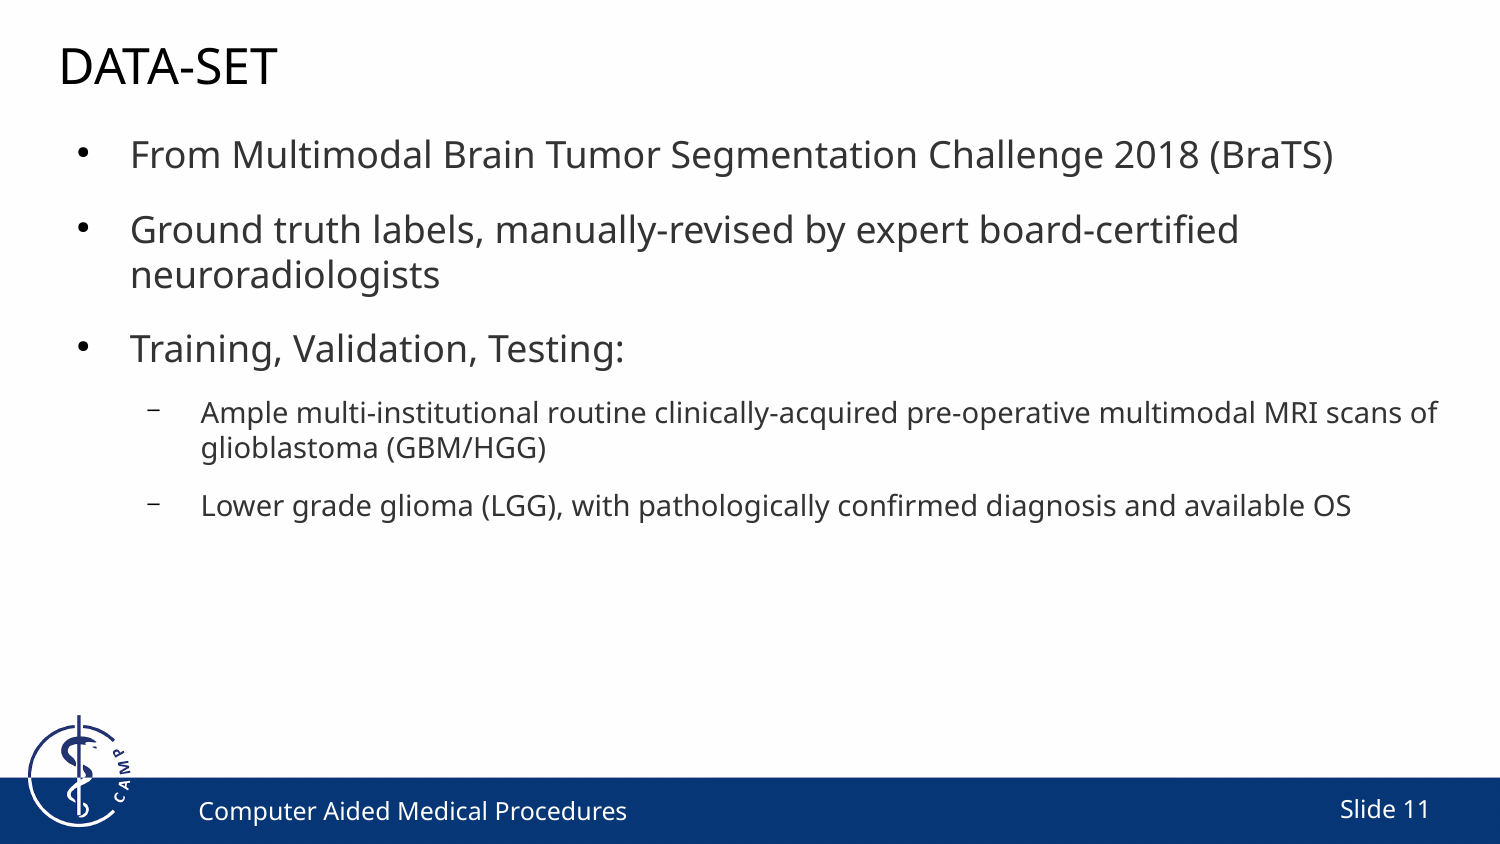

# DATA-SET
From Multimodal Brain Tumor Segmentation Challenge 2018 (BraTS)
Ground truth labels, manually-revised by expert board-certified neuroradiologists
Training, Validation, Testing:
Ample multi-institutional routine clinically-acquired pre-operative multimodal MRI scans of glioblastoma (GBM/HGG)
Lower grade glioma (LGG), with pathologically confirmed diagnosis and available OS
Computer Aided Medical Procedures
Slide